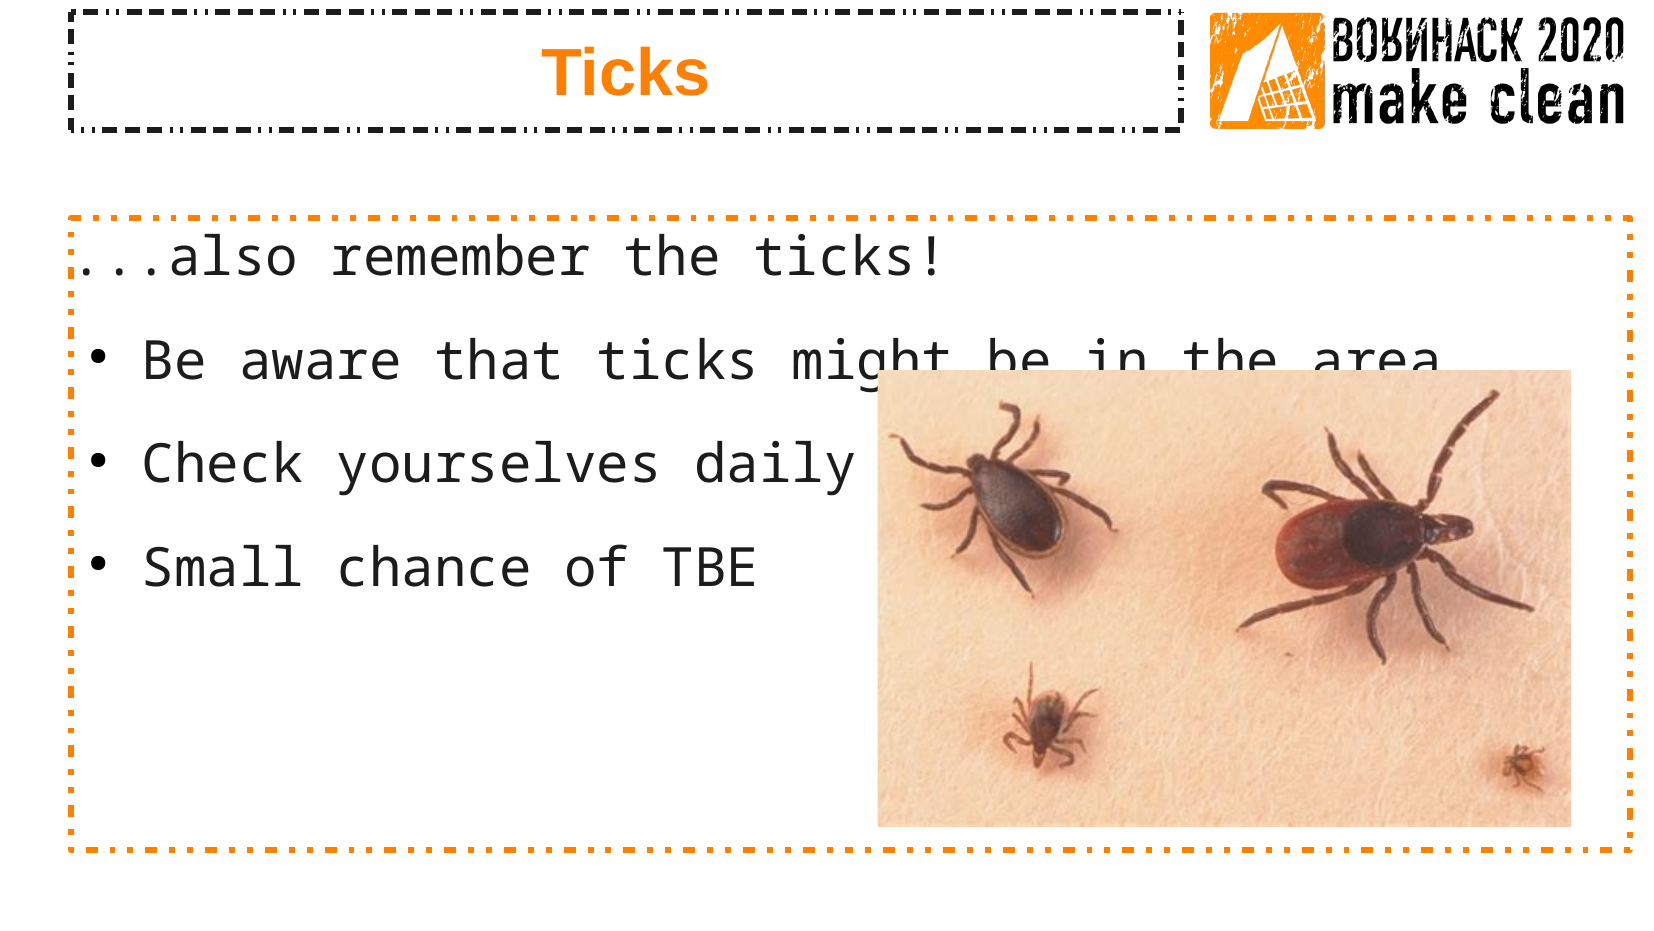

# Ticks
...also remember the ticks!
Be aware that ticks might be in the area
Check yourselves daily
Small chance of TBE